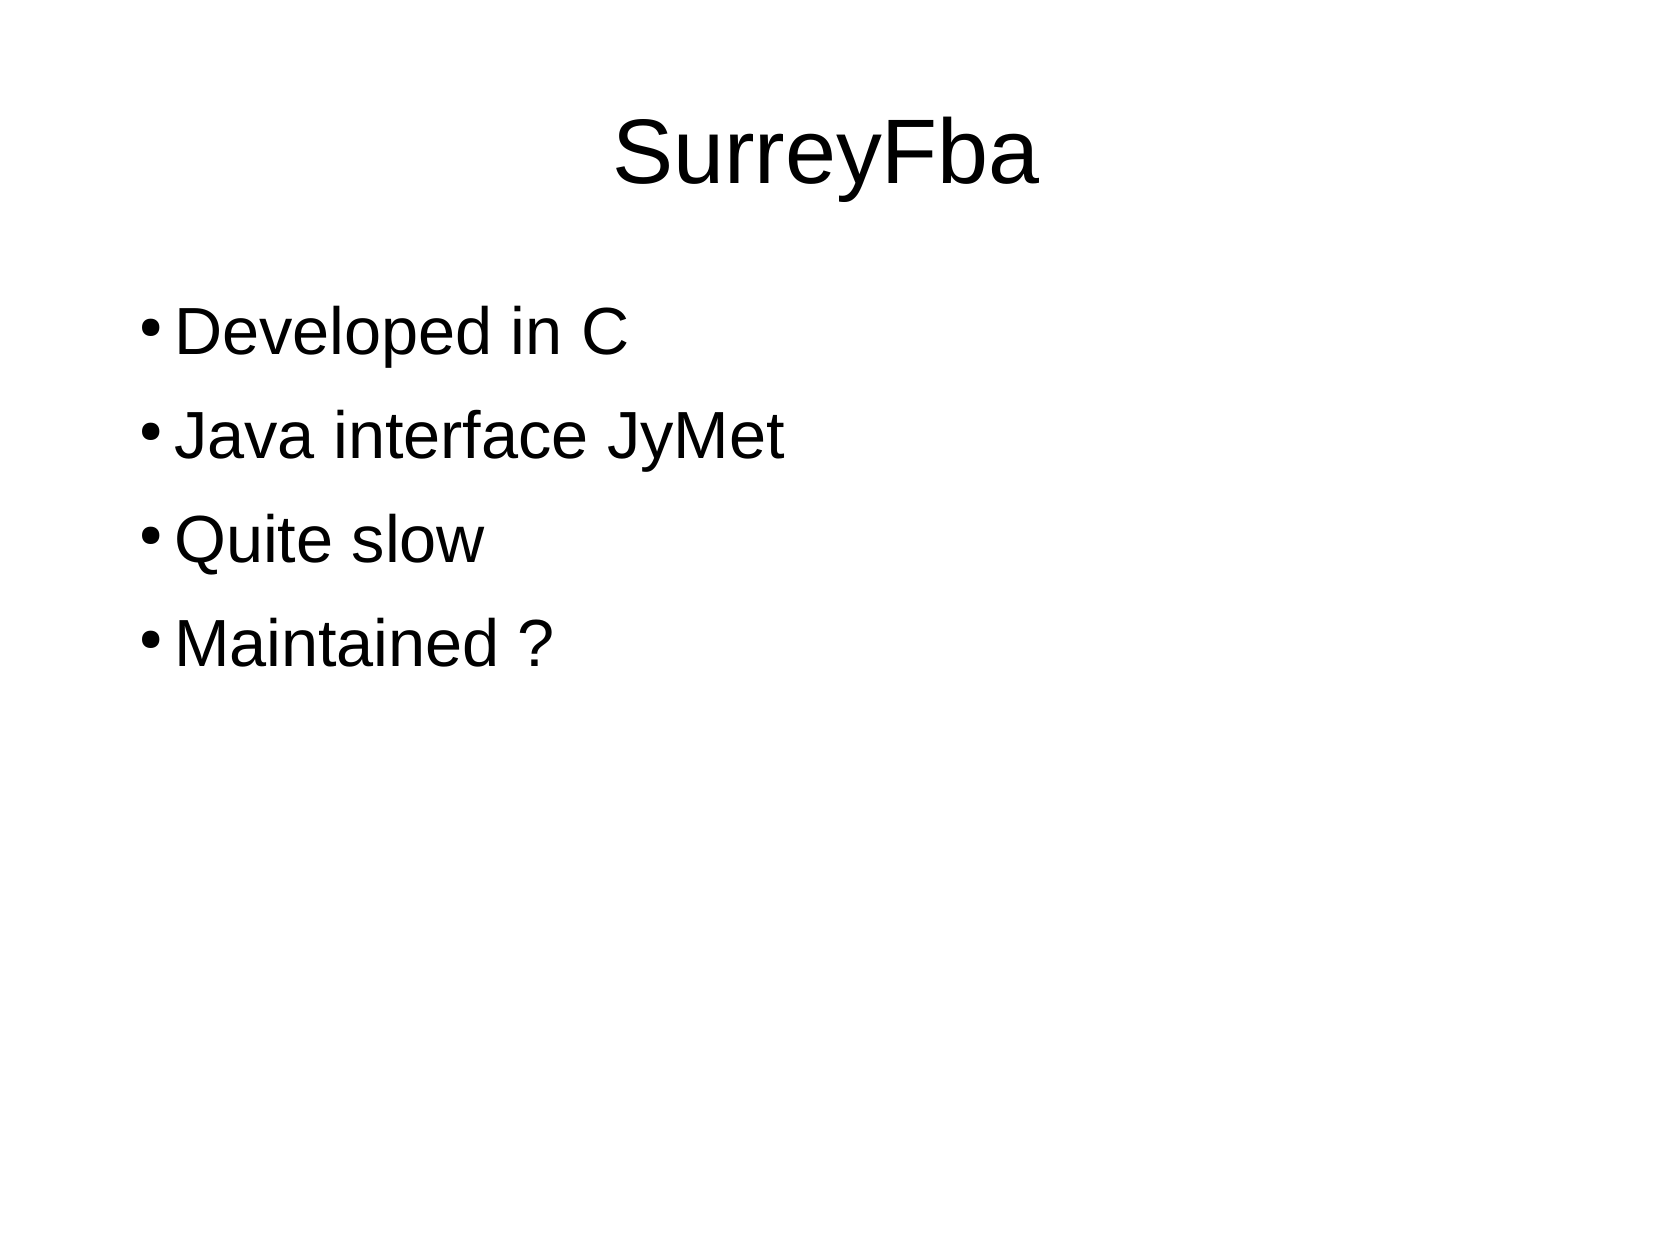

# SurreyFba
Developed in C
Java interface JyMet
Quite slow
Maintained ?